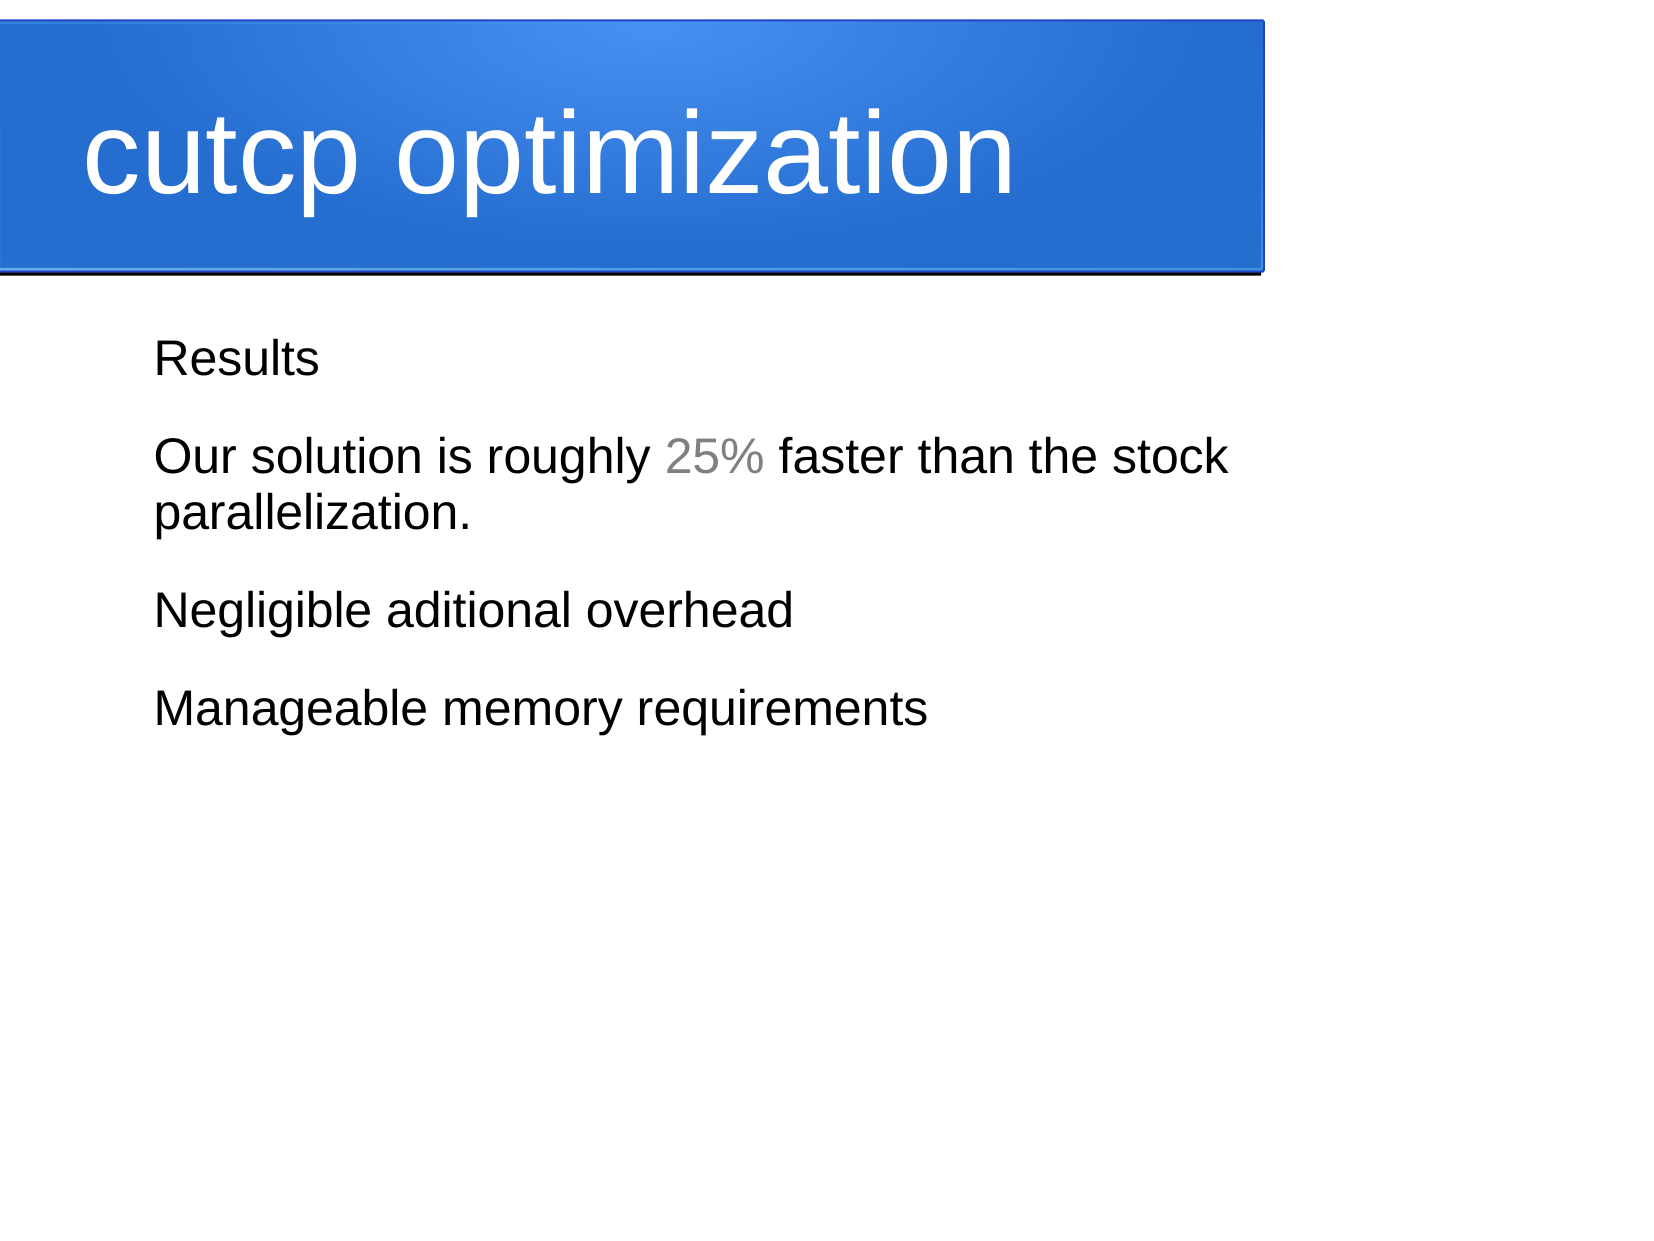

# cutcp optimization
Results
Our solution is roughly 25% faster than the stock parallelization.
Negligible aditional overhead
Manageable memory requirements